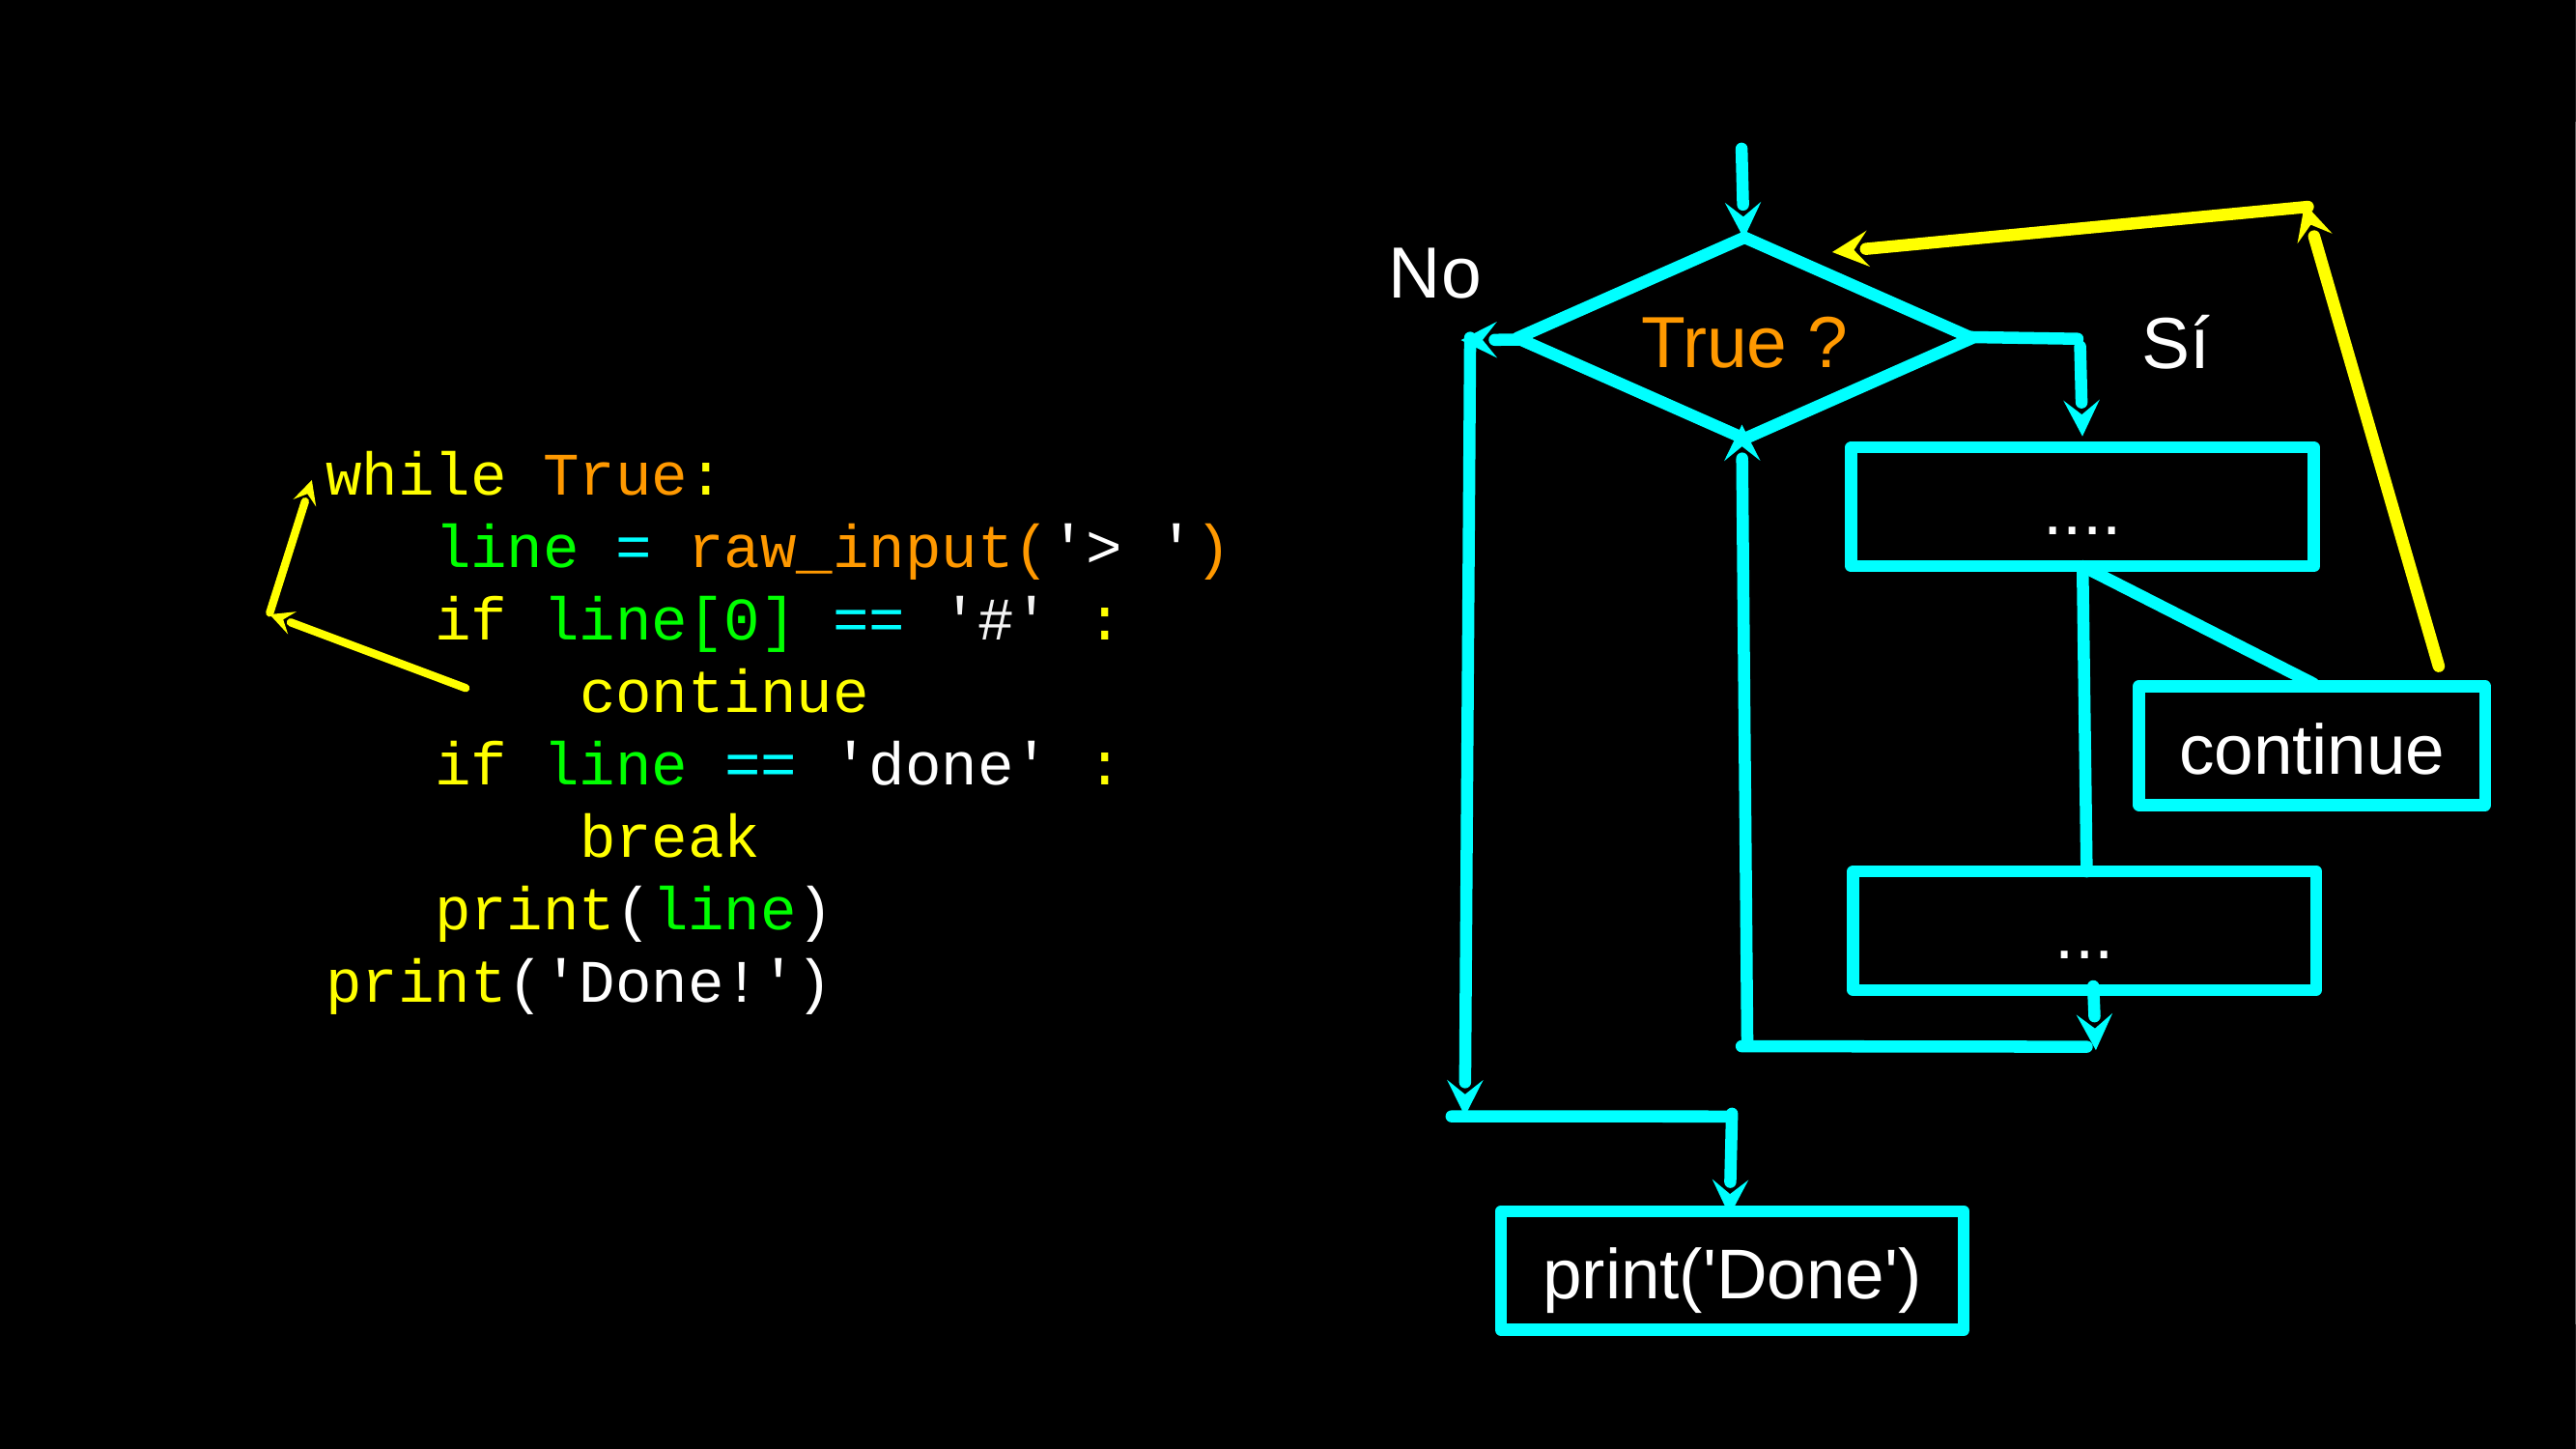

No
True ?
Sí
while True:
 line = raw_input('> ')
 if line[0] == '#' :
 continue
 if line == 'done' :
 break
 print(line)
print('Done!')
....
continue
...
print('Done')